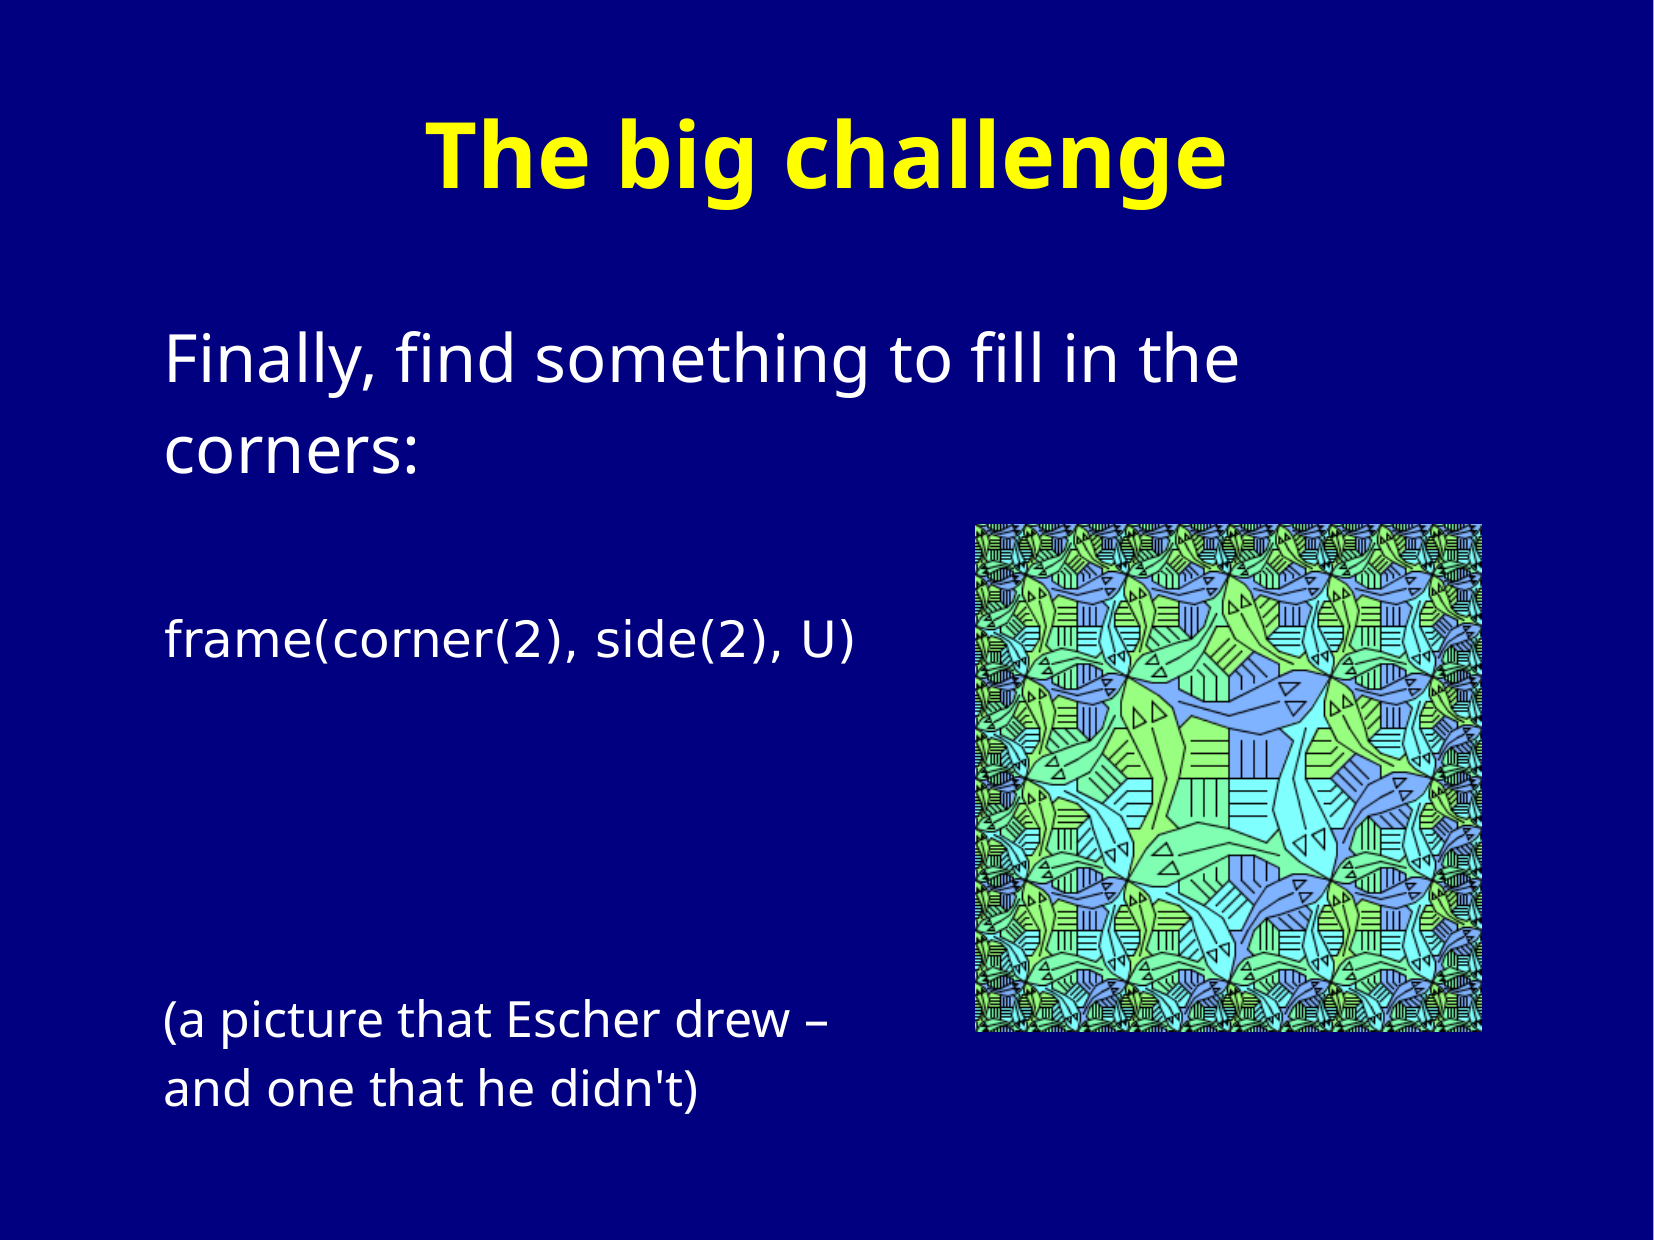

# The big challenge
Finally, find something to fill in the corners:
frame(corner(2), side(2), U)
(a picture that Escher drew – and one that he didn't)